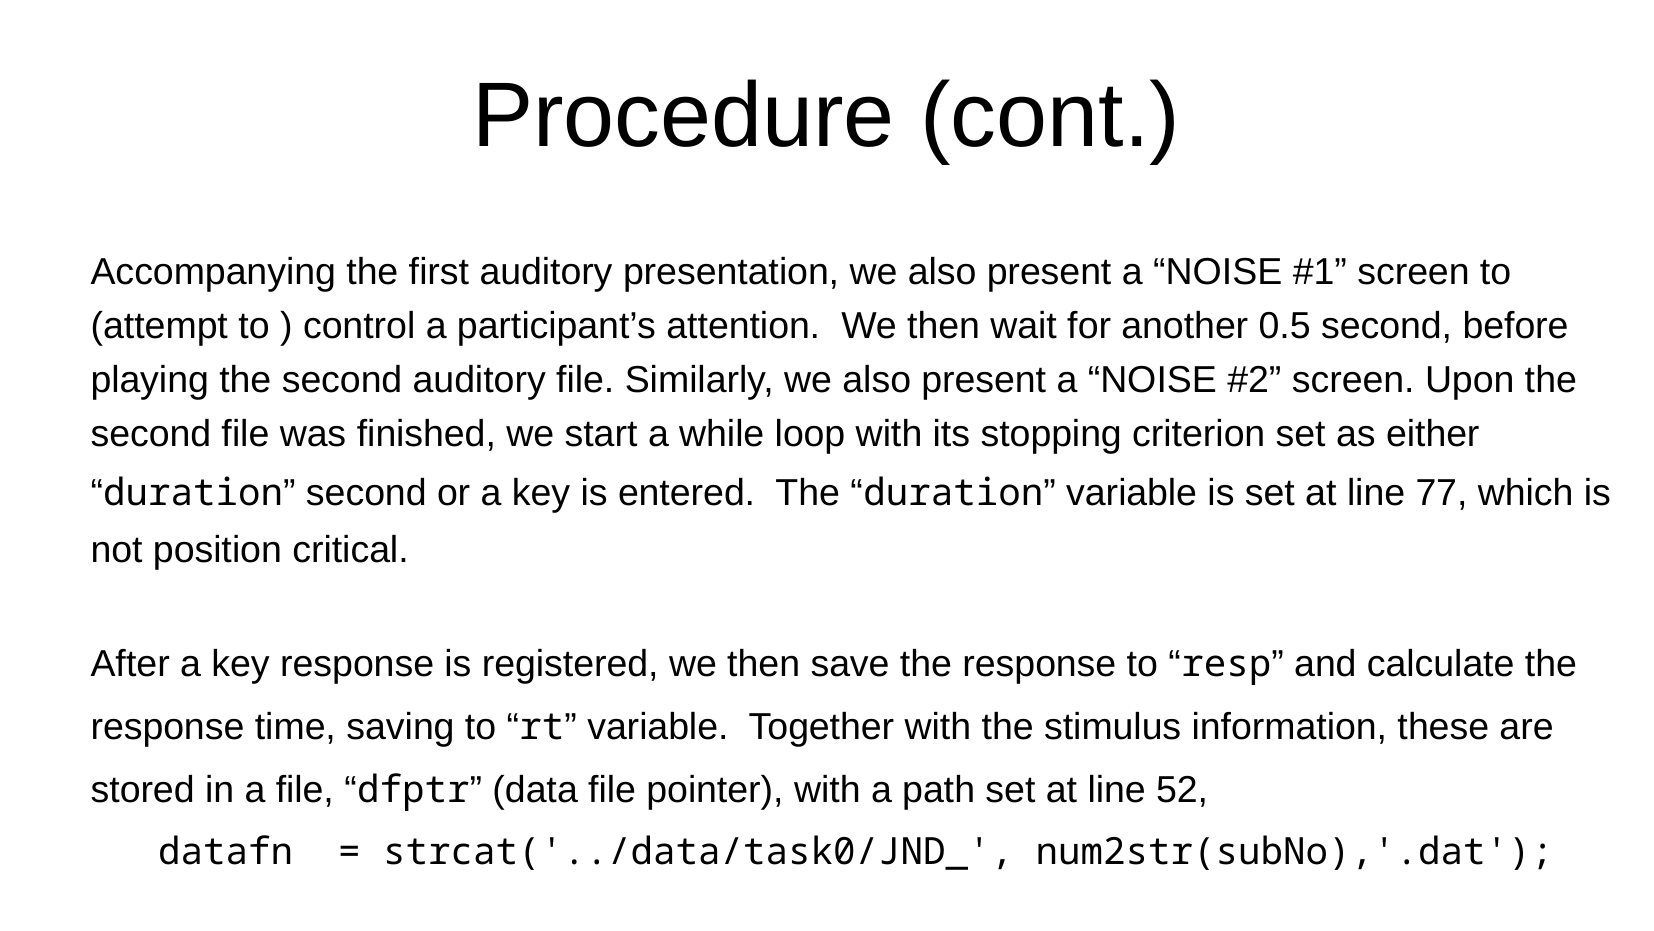

# Procedure (cont.)
Accompanying the first auditory presentation, we also present a “NOISE #1” screen to
(attempt to ) control a participant’s attention. We then wait for another 0.5 second, before
playing the second auditory file. Similarly, we also present a “NOISE #2” screen. Upon the
second file was finished, we start a while loop with its stopping criterion set as either
“duration” second or a key is entered. The “duration” variable is set at line 77, which is
not position critical.
After a key response is registered, we then save the response to “resp” and calculate the
response time, saving to “rt” variable. Together with the stimulus information, these are
stored in a file, “dfptr” (data file pointer), with a path set at line 52,
 datafn = strcat('../data/task0/JND_', num2str(subNo),'.dat');